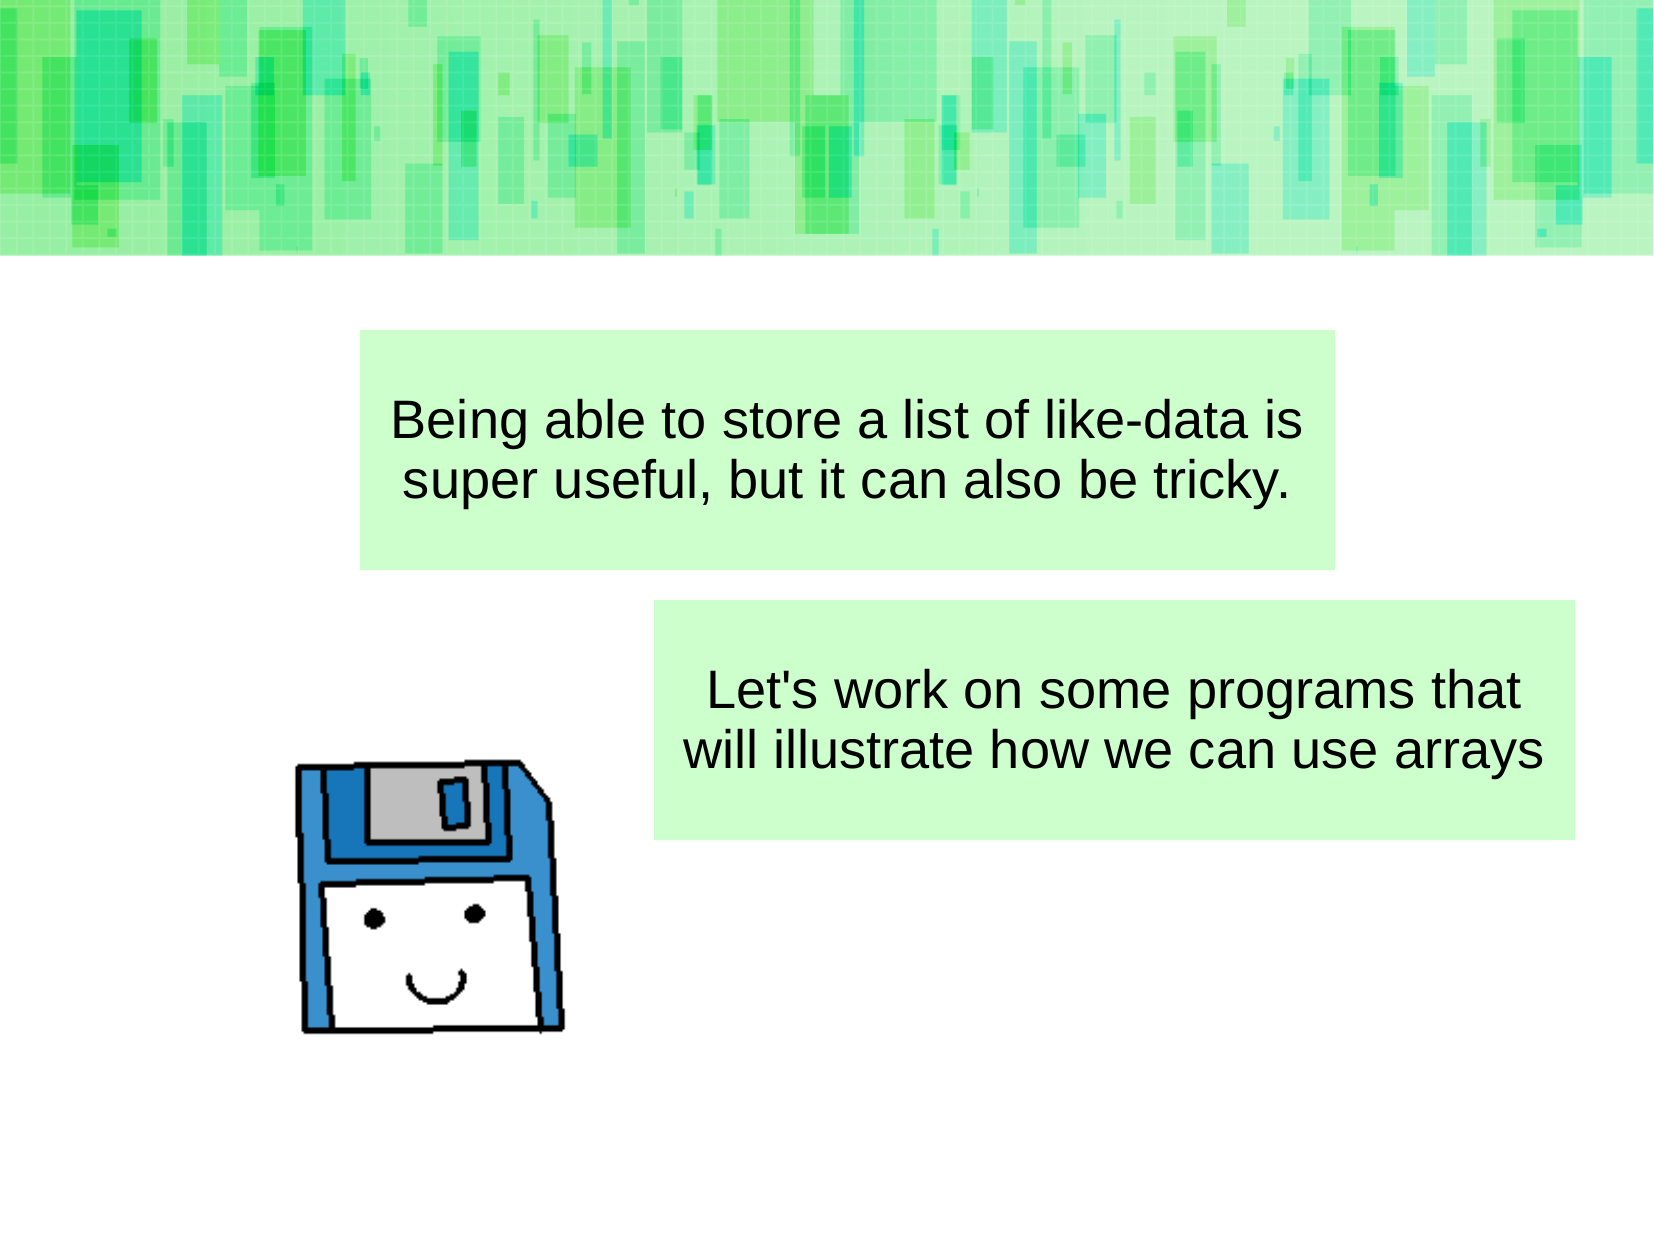

Being able to store a list of like-data is super useful, but it can also be tricky.
Let's work on some programs that will illustrate how we can use arrays